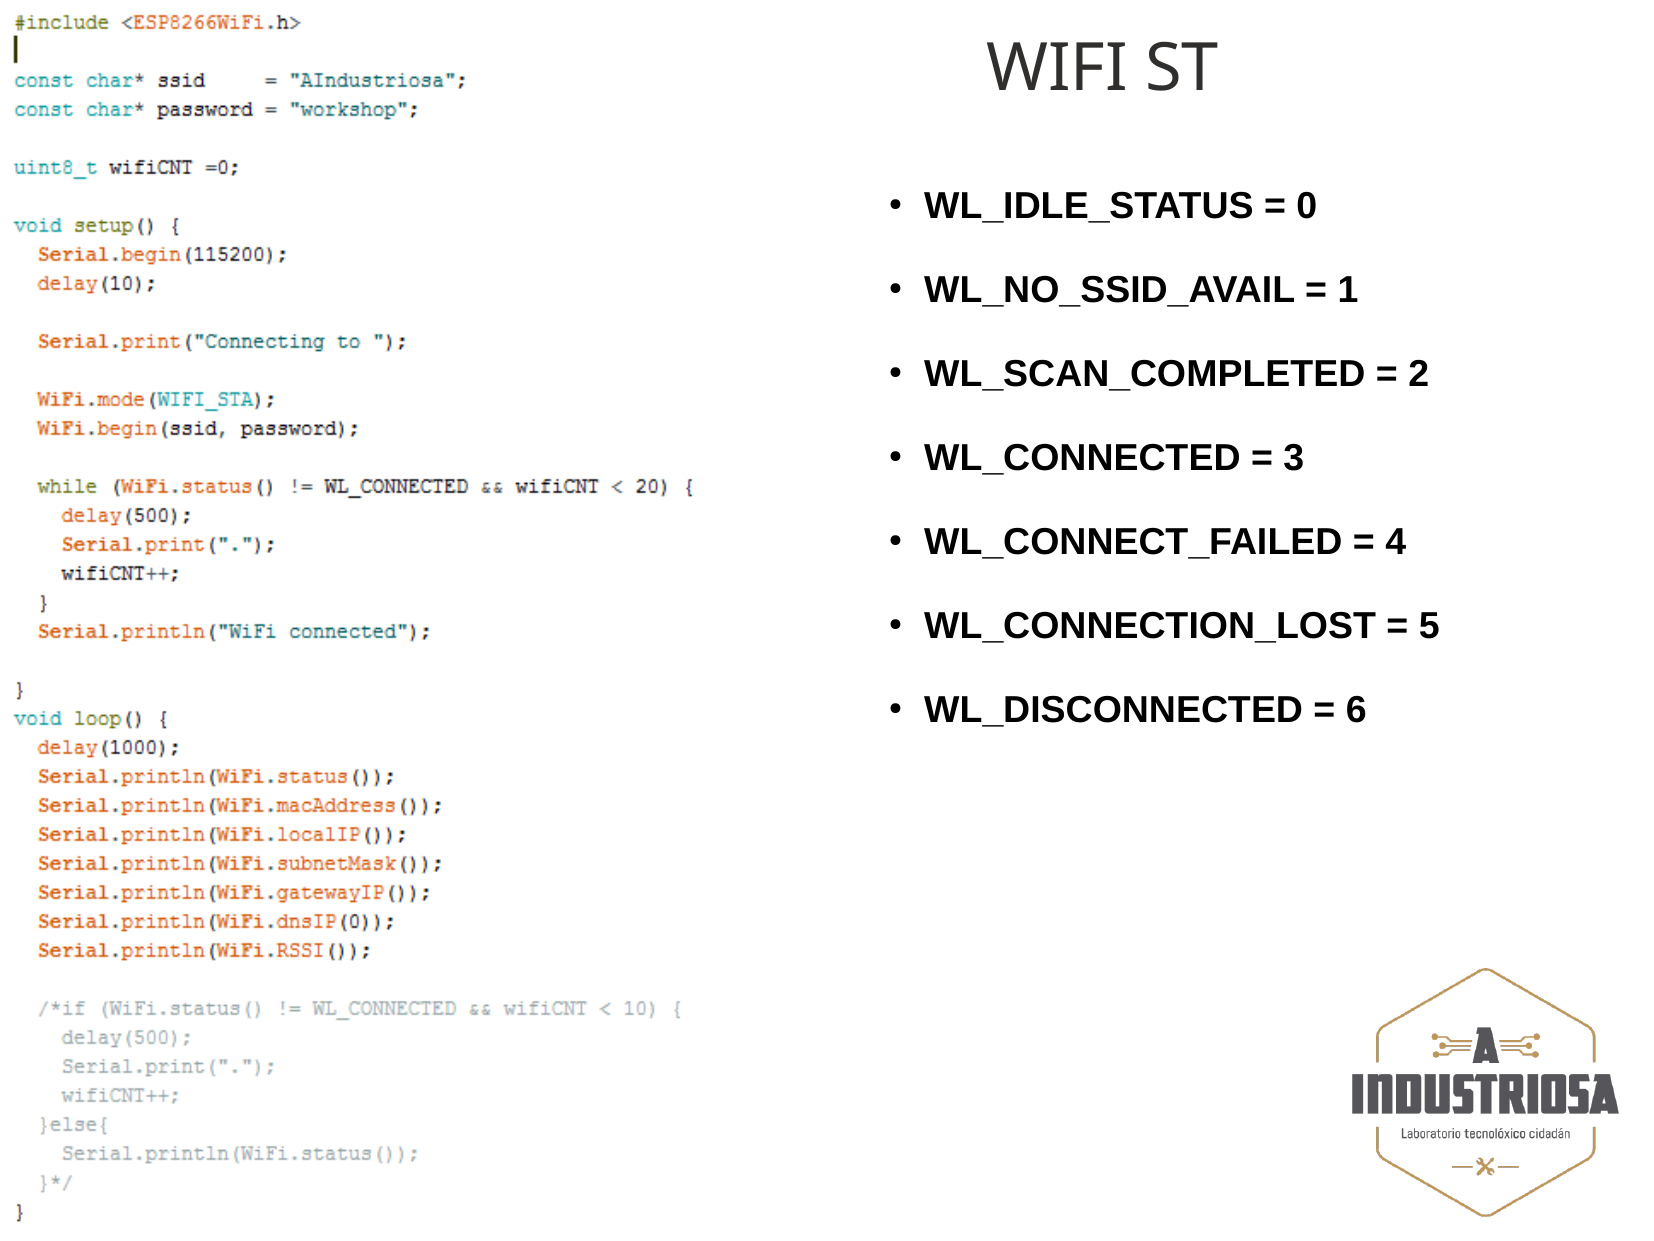

WIFI ST
WL_IDLE_STATUS = 0
WL_NO_SSID_AVAIL = 1
WL_SCAN_COMPLETED = 2
WL_CONNECTED = 3
WL_CONNECT_FAILED = 4
WL_CONNECTION_LOST = 5
WL_DISCONNECTED = 6